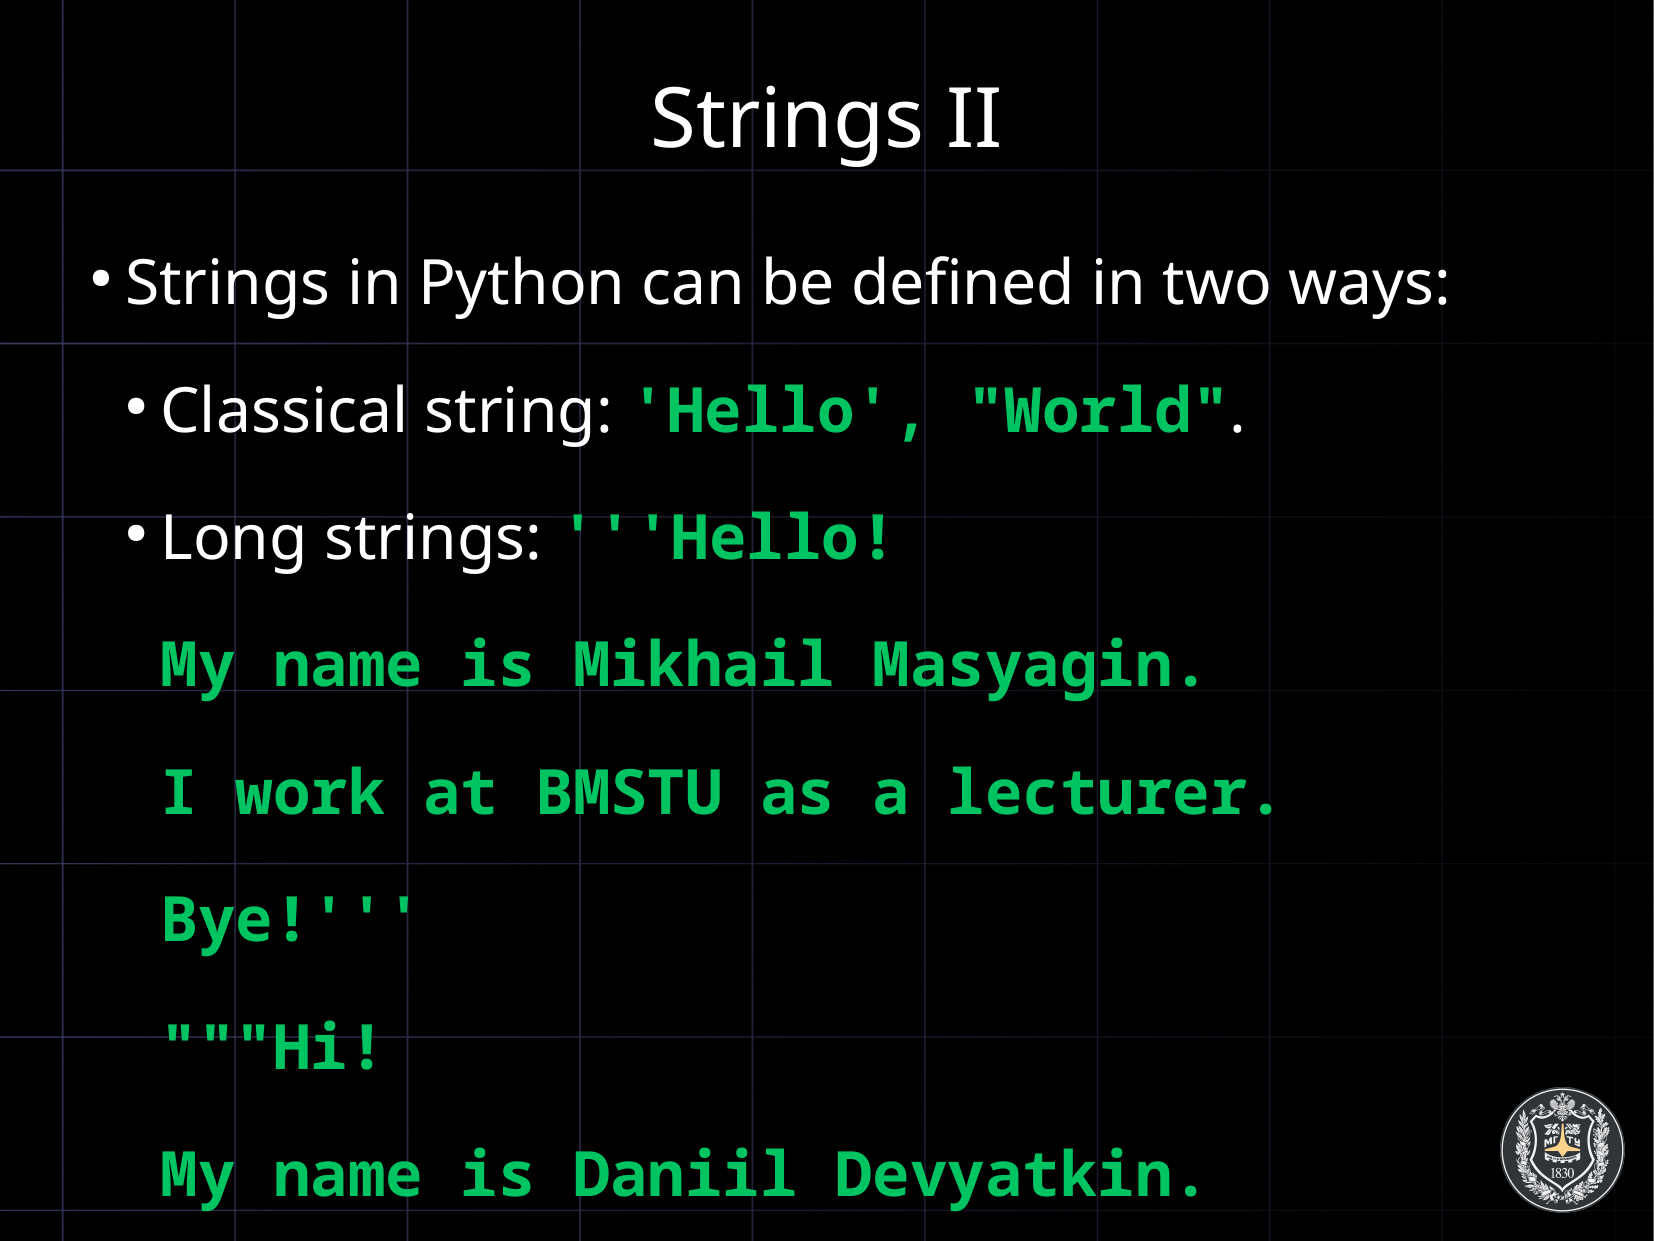

# Strings II
Strings in Python can be defined in two ways:
Classical string: 'Hello', "World".
Long strings: '''Hello!
My name is Mikhail Masyagin.
I work at BMSTU as a lecturer.
Bye!'''
"""Hi!
My name is Daniil Devyatkin.
I'm a lecturer at BMSTU too.
Have a nice day!"""